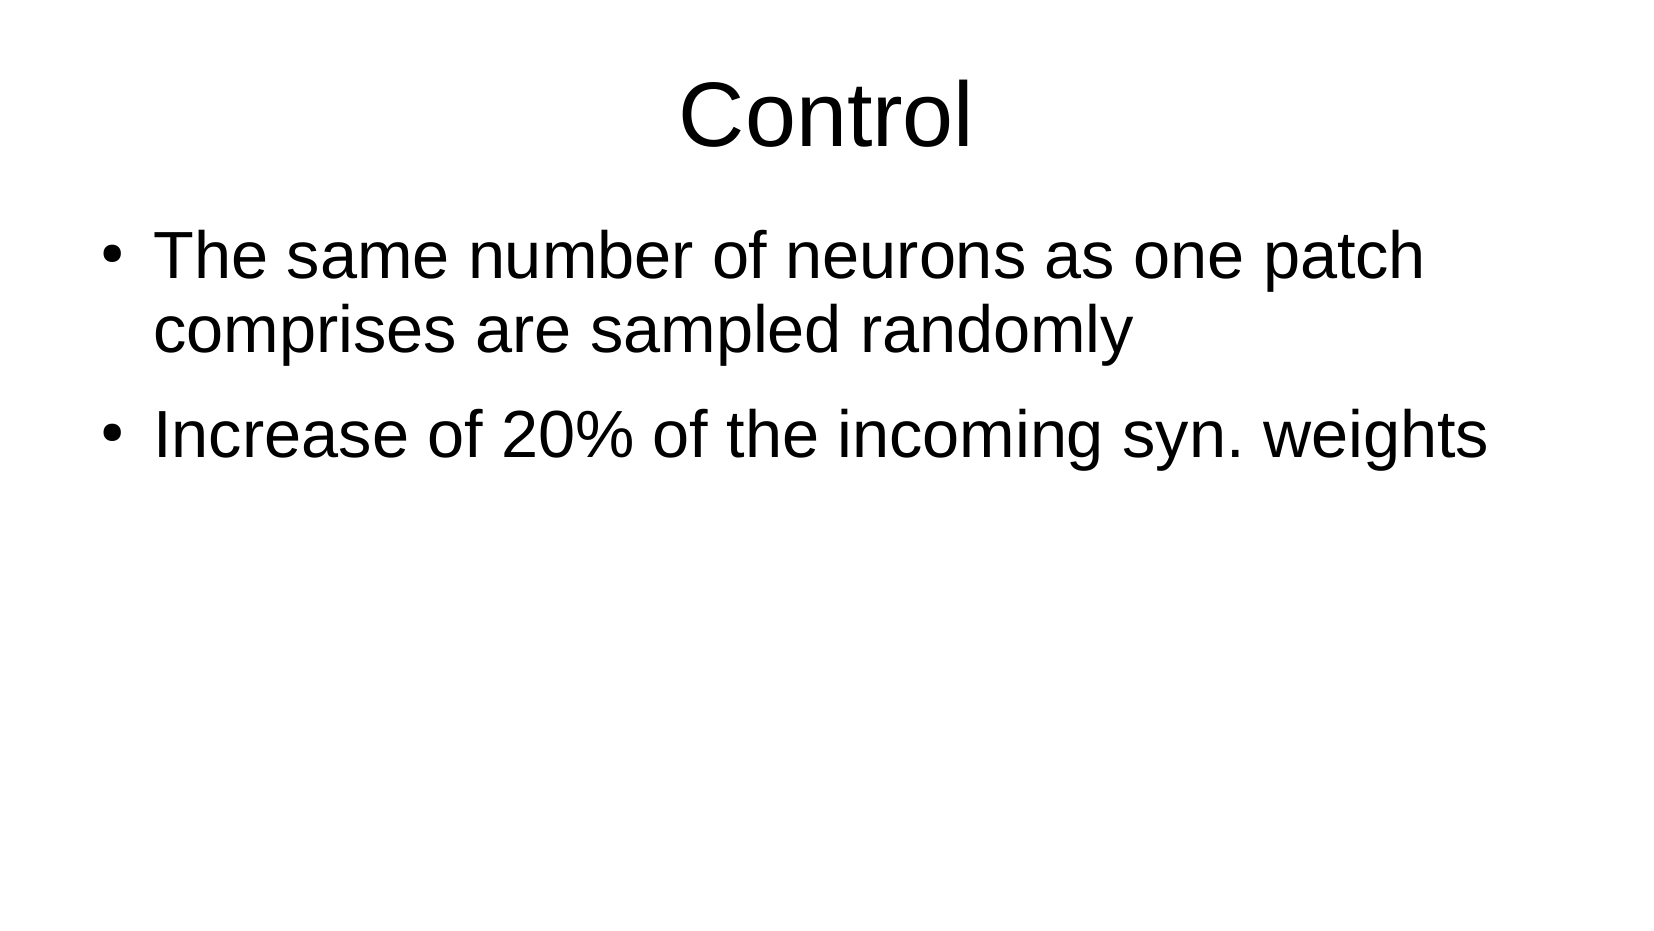

# Control
The same number of neurons as one patch comprises are sampled randomly
Increase of 20% of the incoming syn. weights